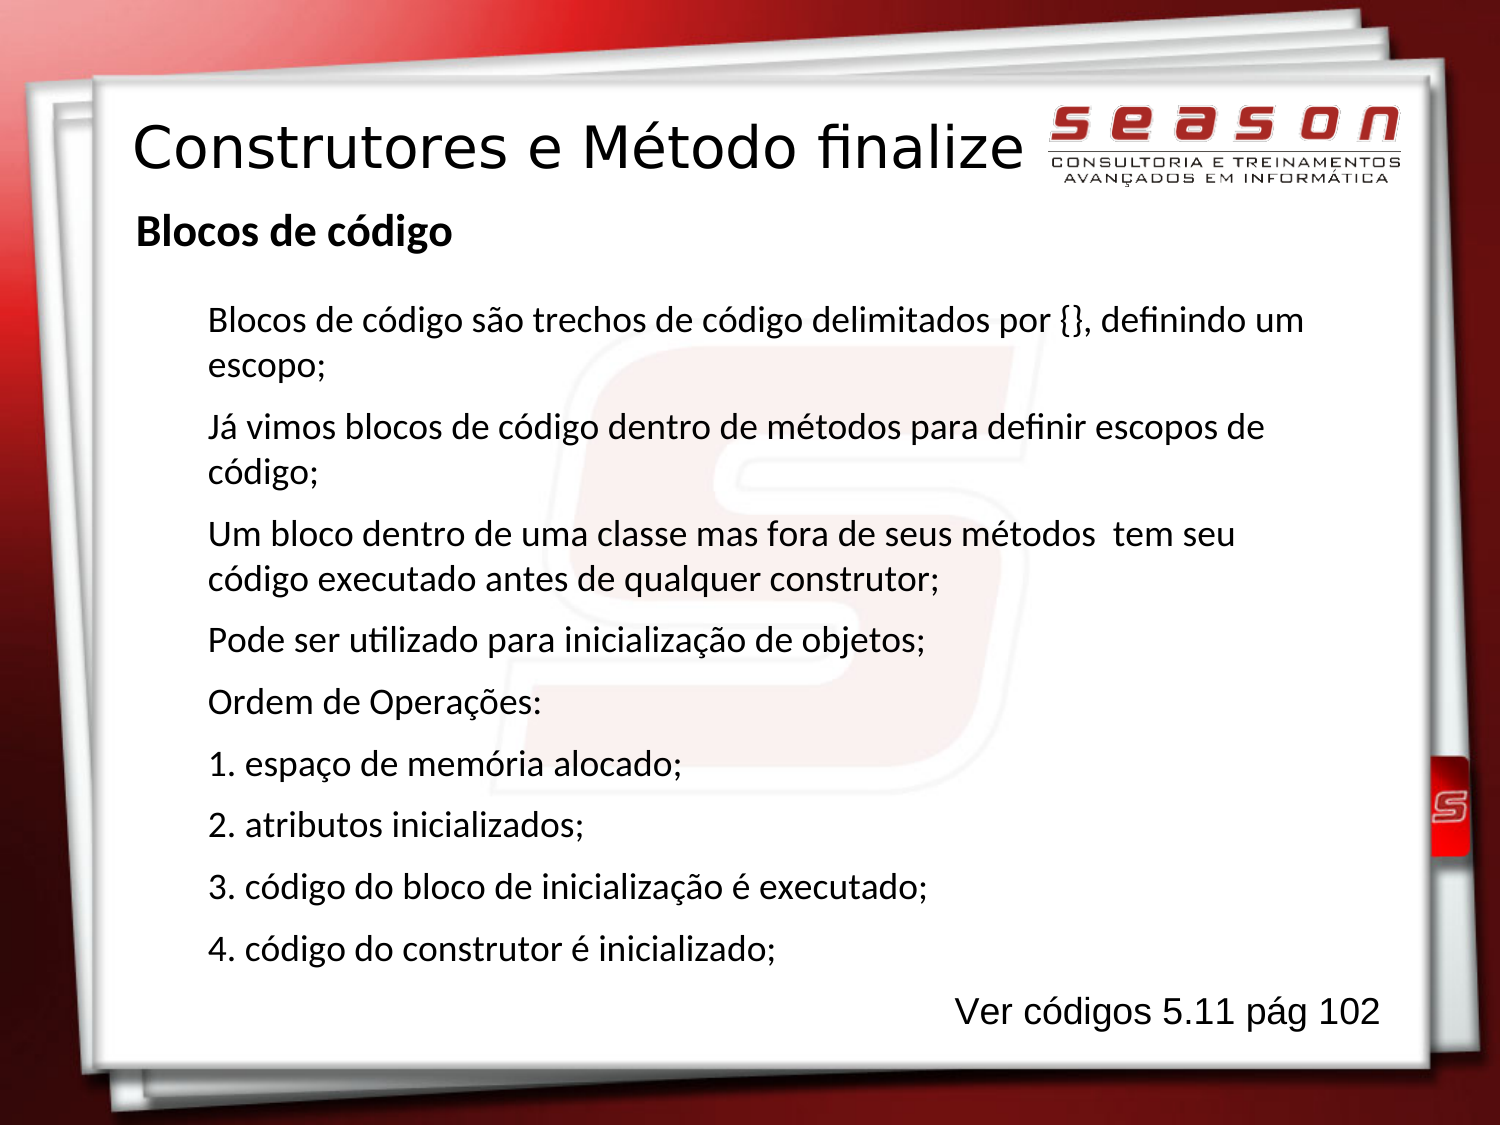

# Construtores e Método finalize
Blocos de código
Blocos de código são trechos de código delimitados por {}, definindo um escopo;
Já vimos blocos de código dentro de métodos para definir escopos de código;
Um bloco dentro de uma classe mas fora de seus métodos tem seu código executado antes de qualquer construtor;
Pode ser utilizado para inicialização de objetos;
Ordem de Operações:
1. espaço de memória alocado;
2. atributos inicializados;
3. código do bloco de inicialização é executado;
4. código do construtor é inicializado;
Ver códigos 5.11 pág 102